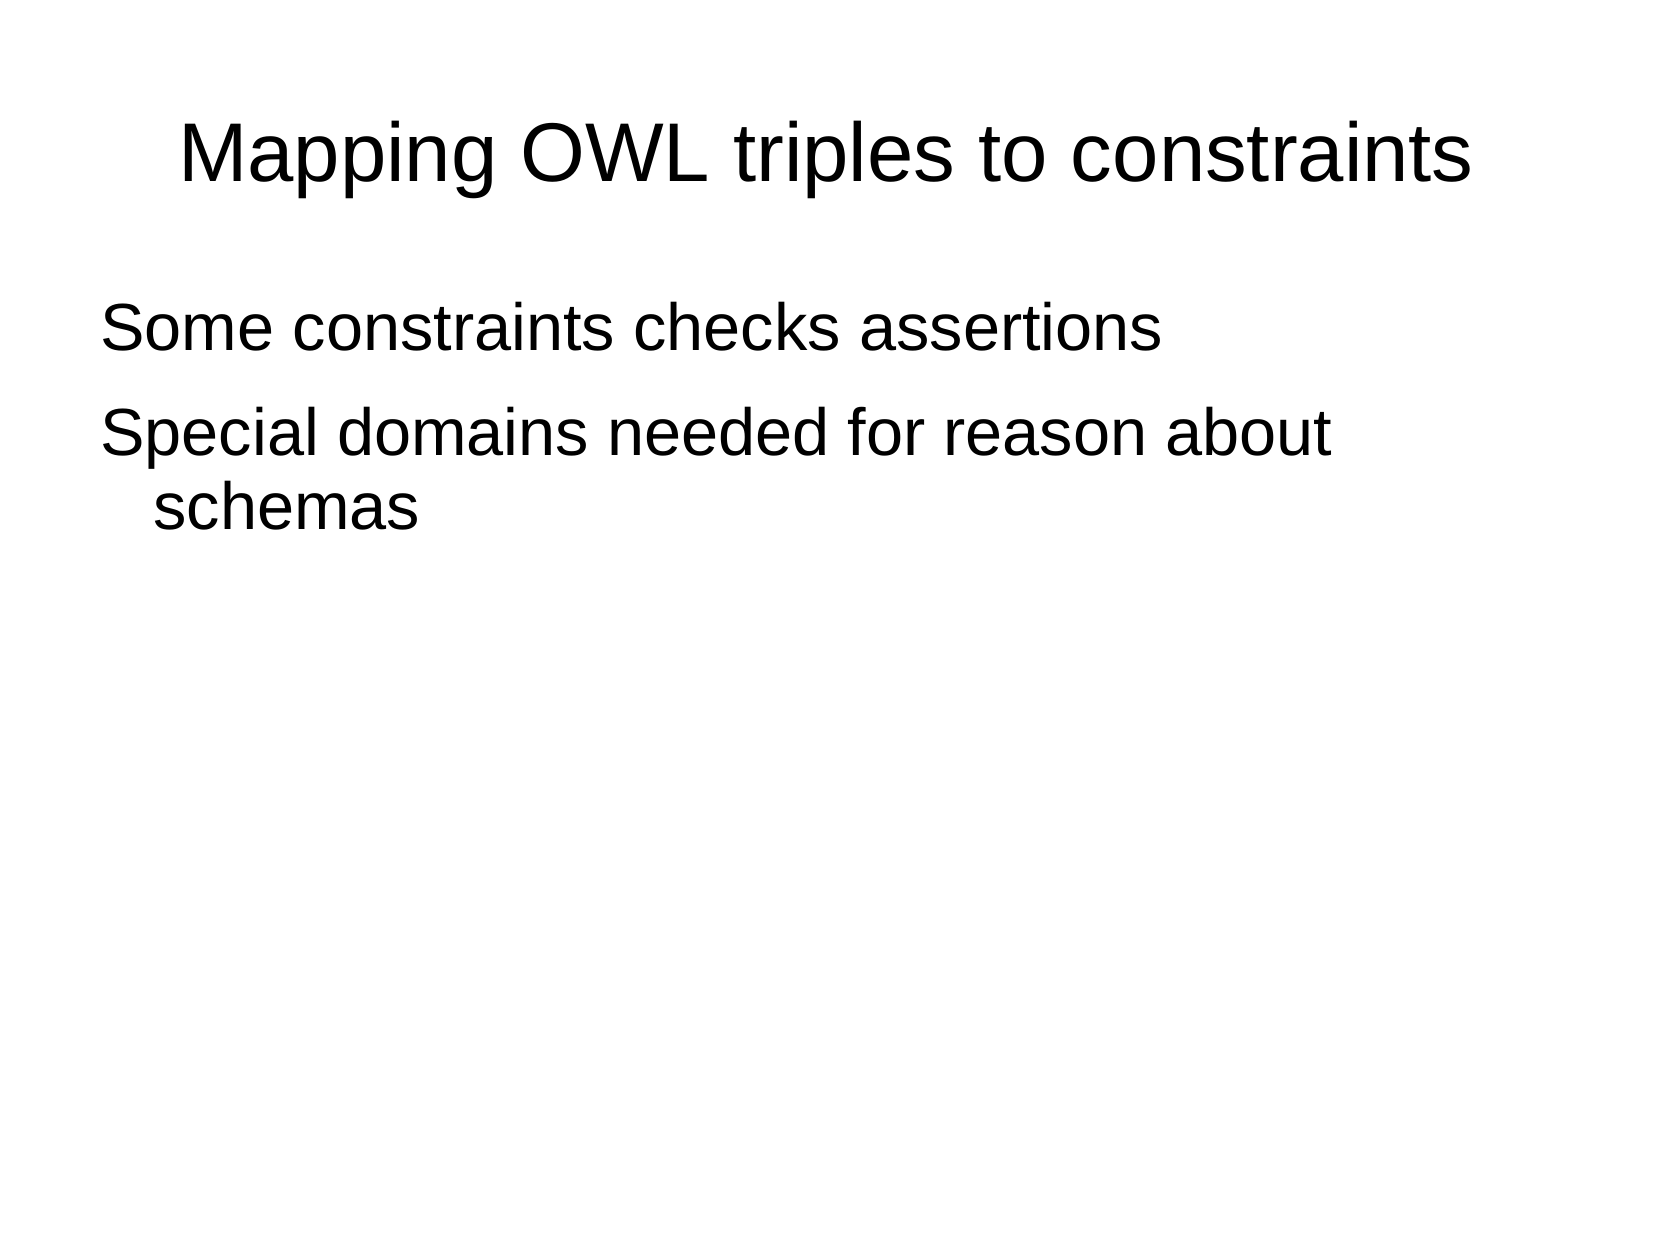

# Mapping OWL triples to constraints
Some constraints checks assertions
Special domains needed for reason about schemas